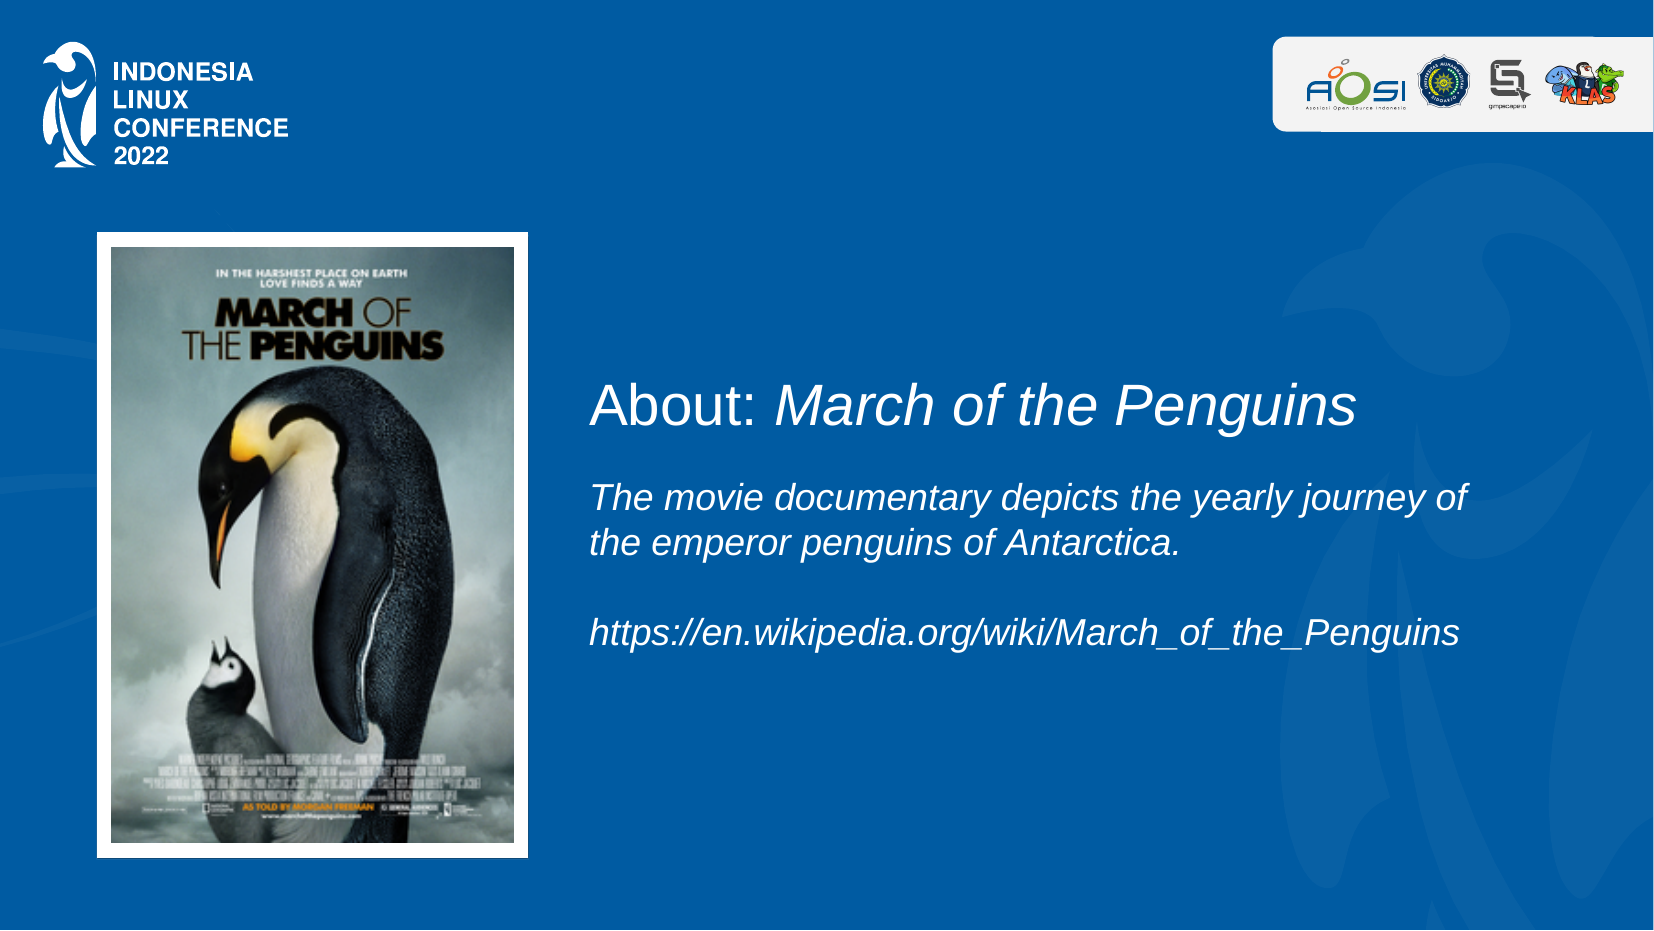

About: March of the Penguins
The movie documentary depicts the yearly journey of the emperor penguins of Antarctica.
https://en.wikipedia.org/wiki/March_of_the_Penguins